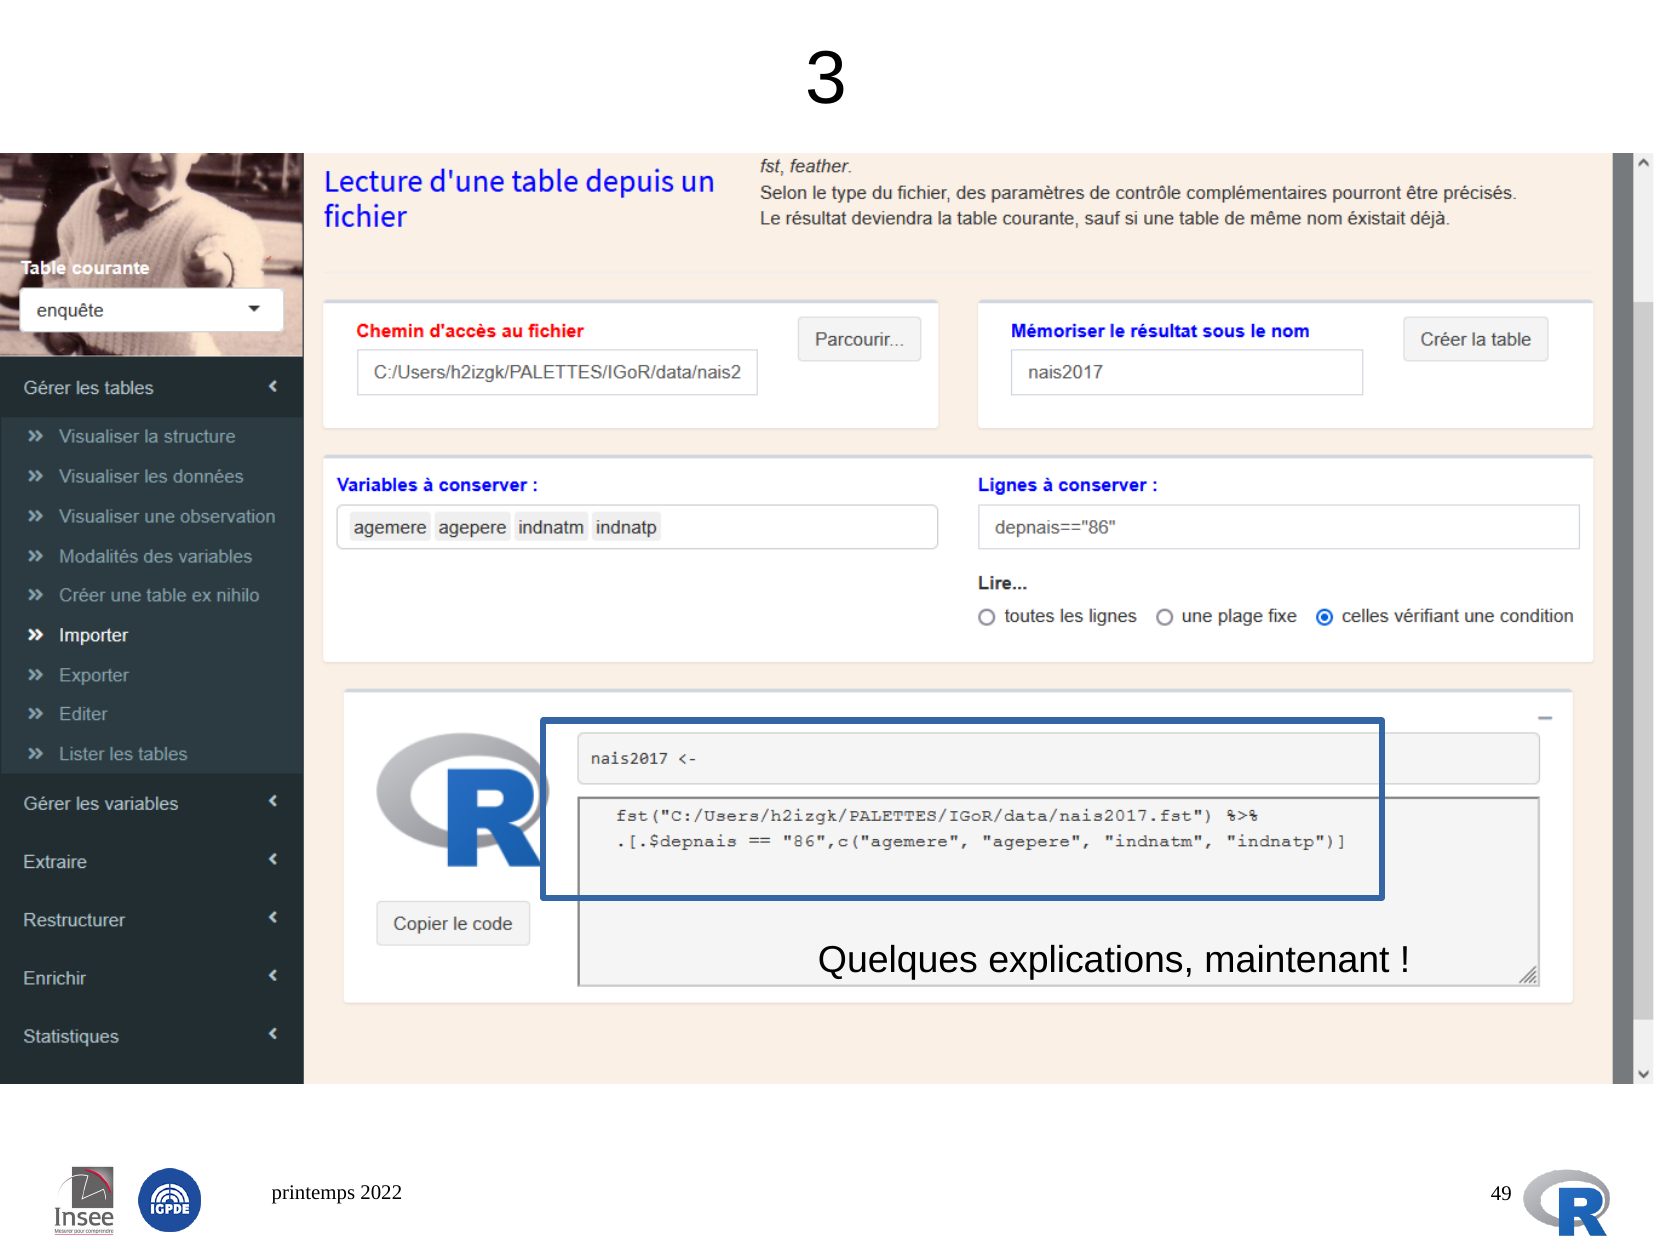

# 3
Quelques explications, maintenant !
printemps 2022
49